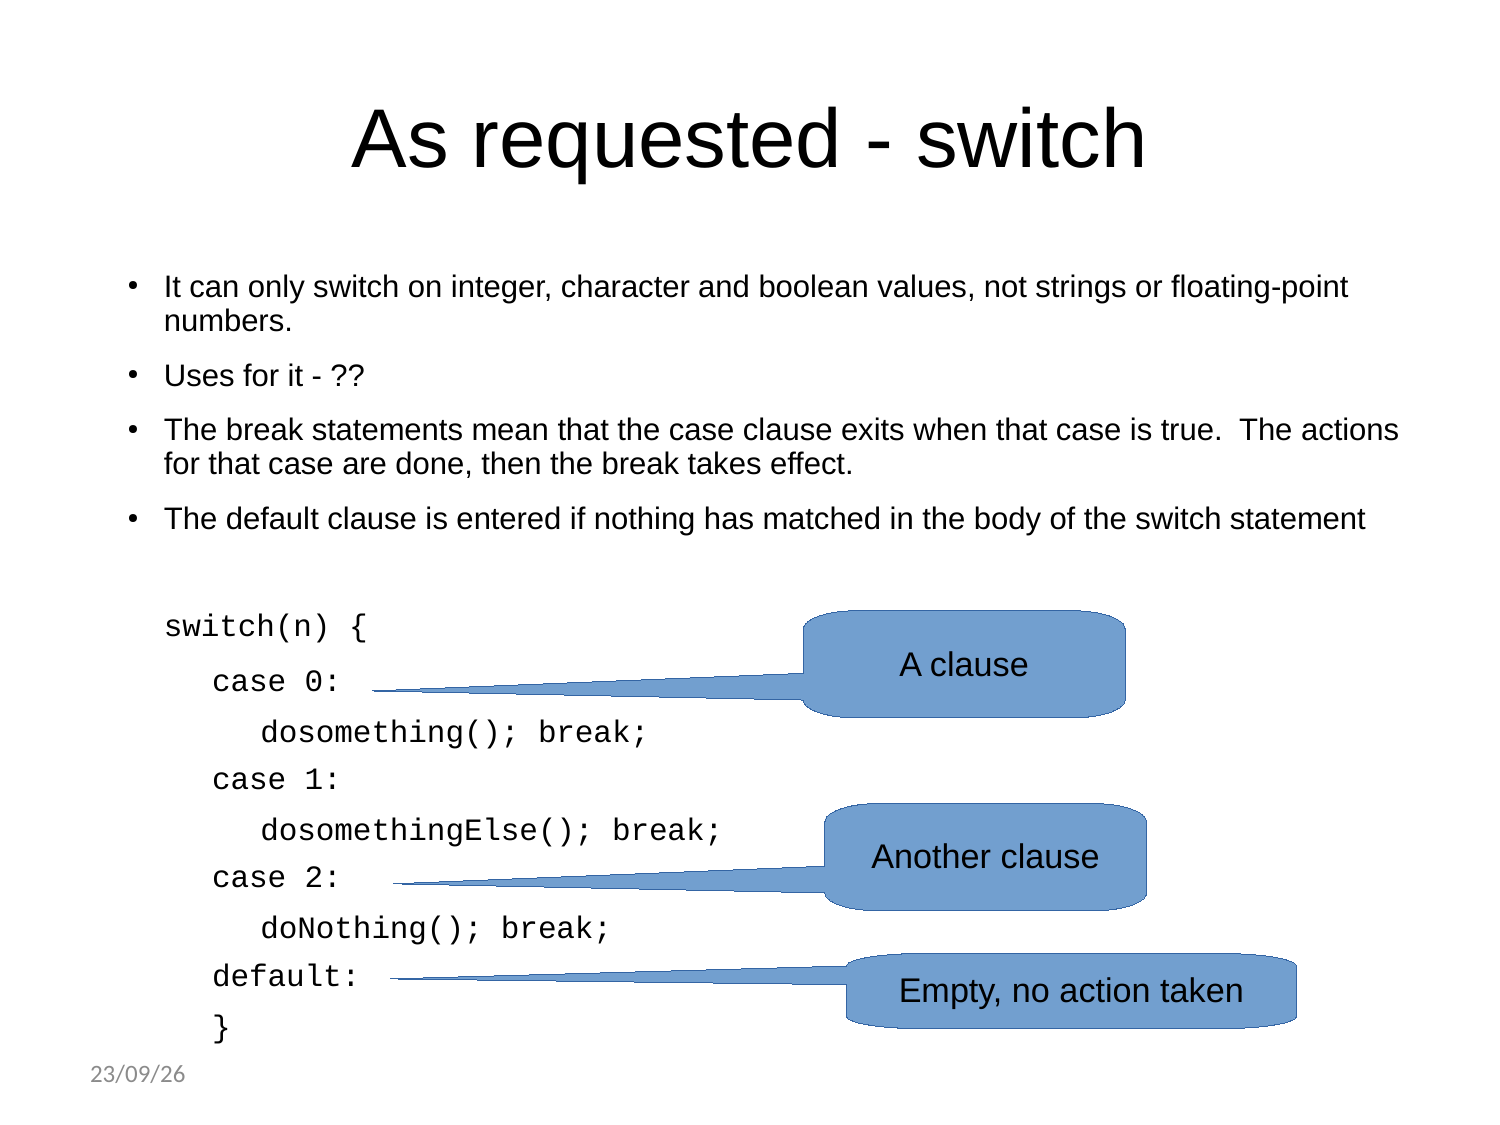

# As requested - switch
It can only switch on integer, character and boolean values, not strings or floating-point numbers.
Uses for it - ??
The break statements mean that the case clause exits when that case is true. The actions for that case are done, then the break takes effect.
The default clause is entered if nothing has matched in the body of the switch statement
switch(n) {
case 0:
dosomething(); break;
case 1:
dosomethingElse(); break;
case 2:
doNothing(); break;
default:
}
A clause
Another clause
Empty, no action taken